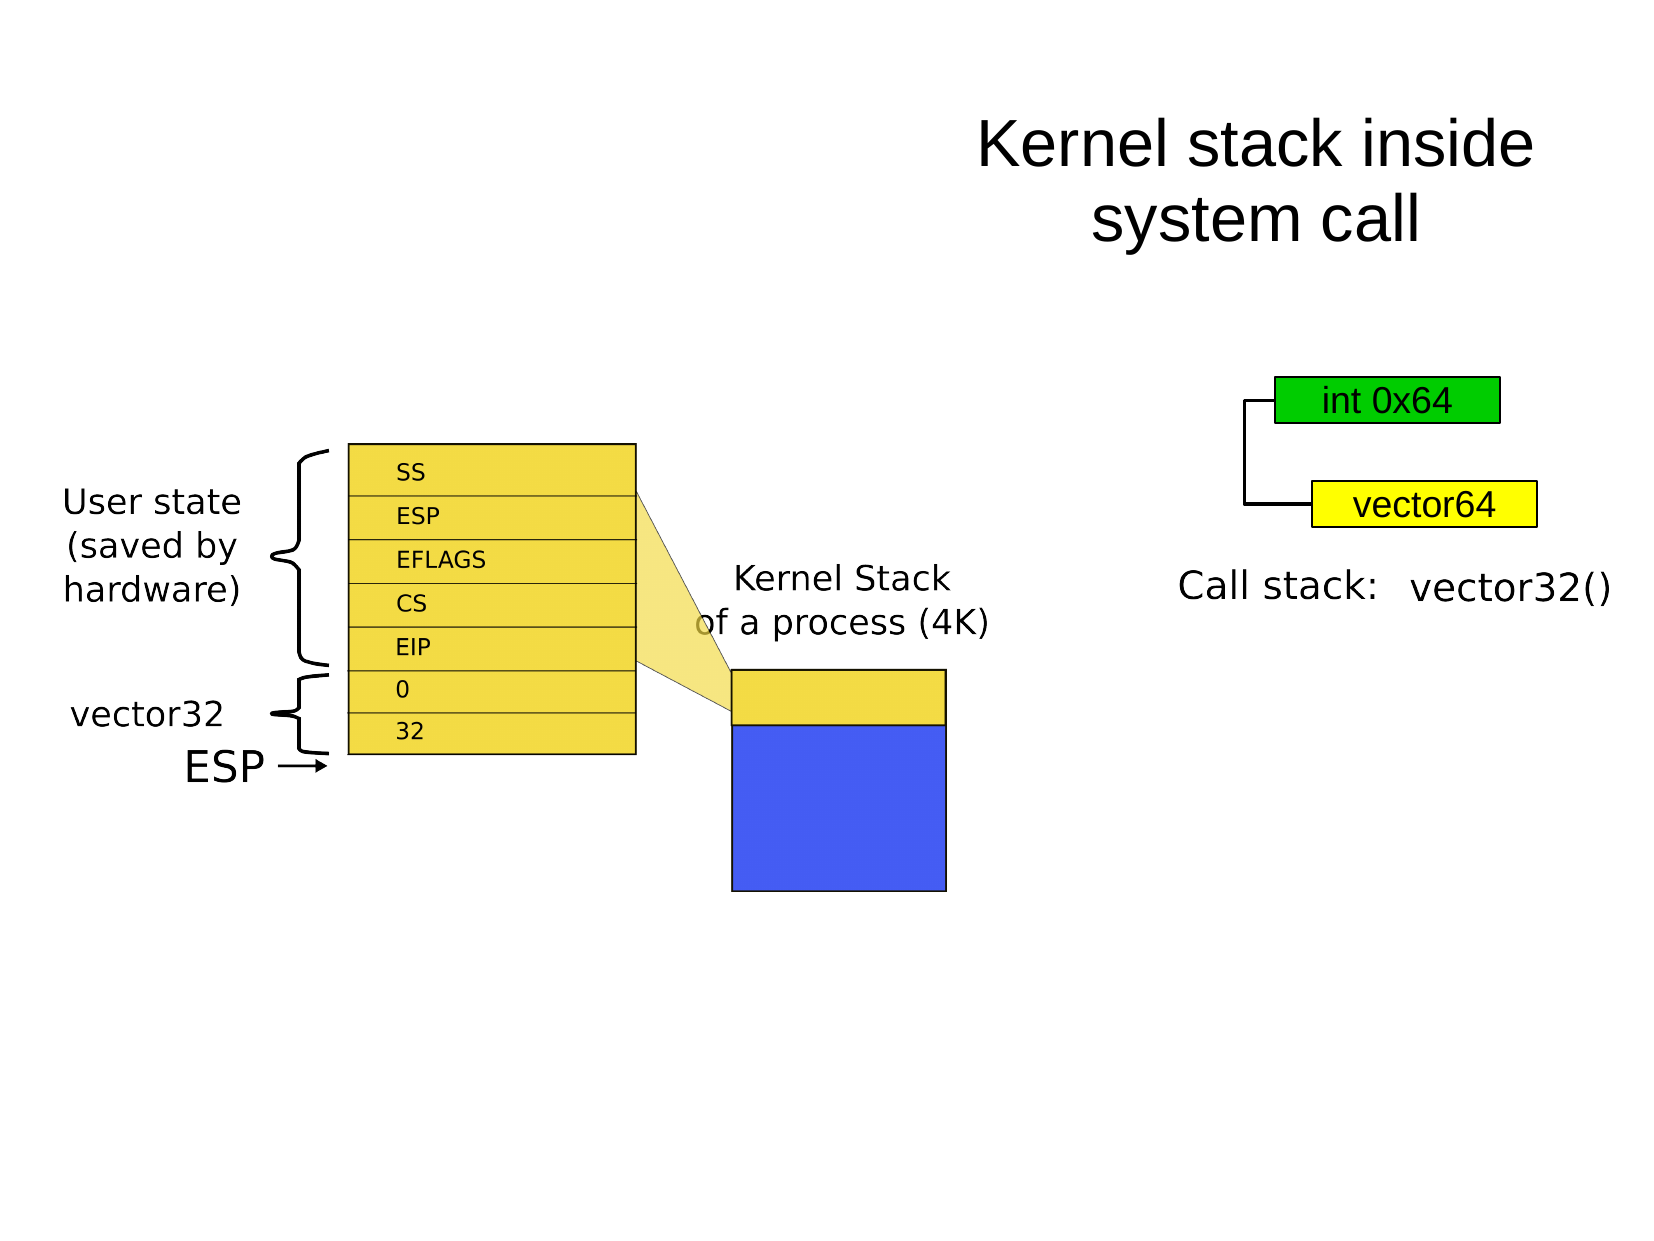

# Kernel stack inside system call
int 0x64
vector64